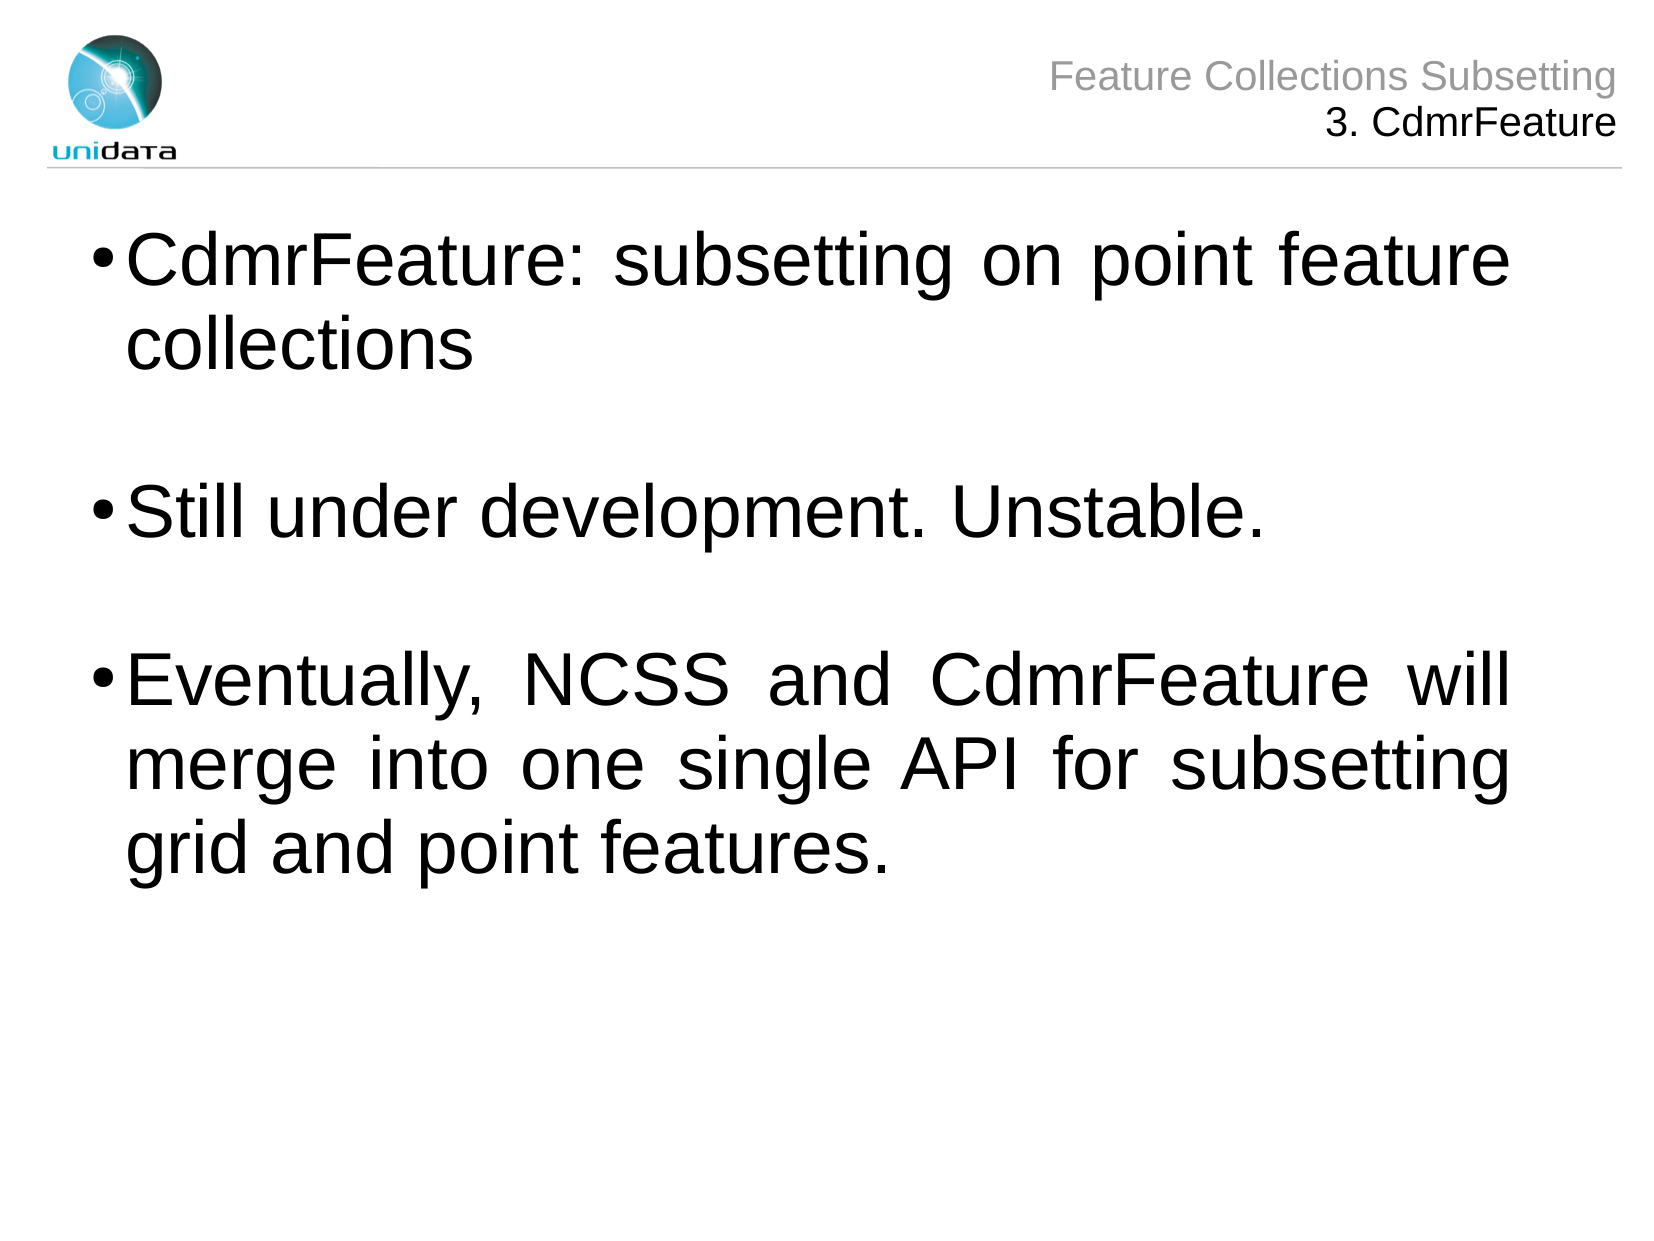

Feature Collections Subsetting
3. CdmrFeature
CdmrFeature: subsetting on point feature collections
Still under development. Unstable.
Eventually, NCSS and CdmrFeature will merge into one single API for subsetting grid and point features.